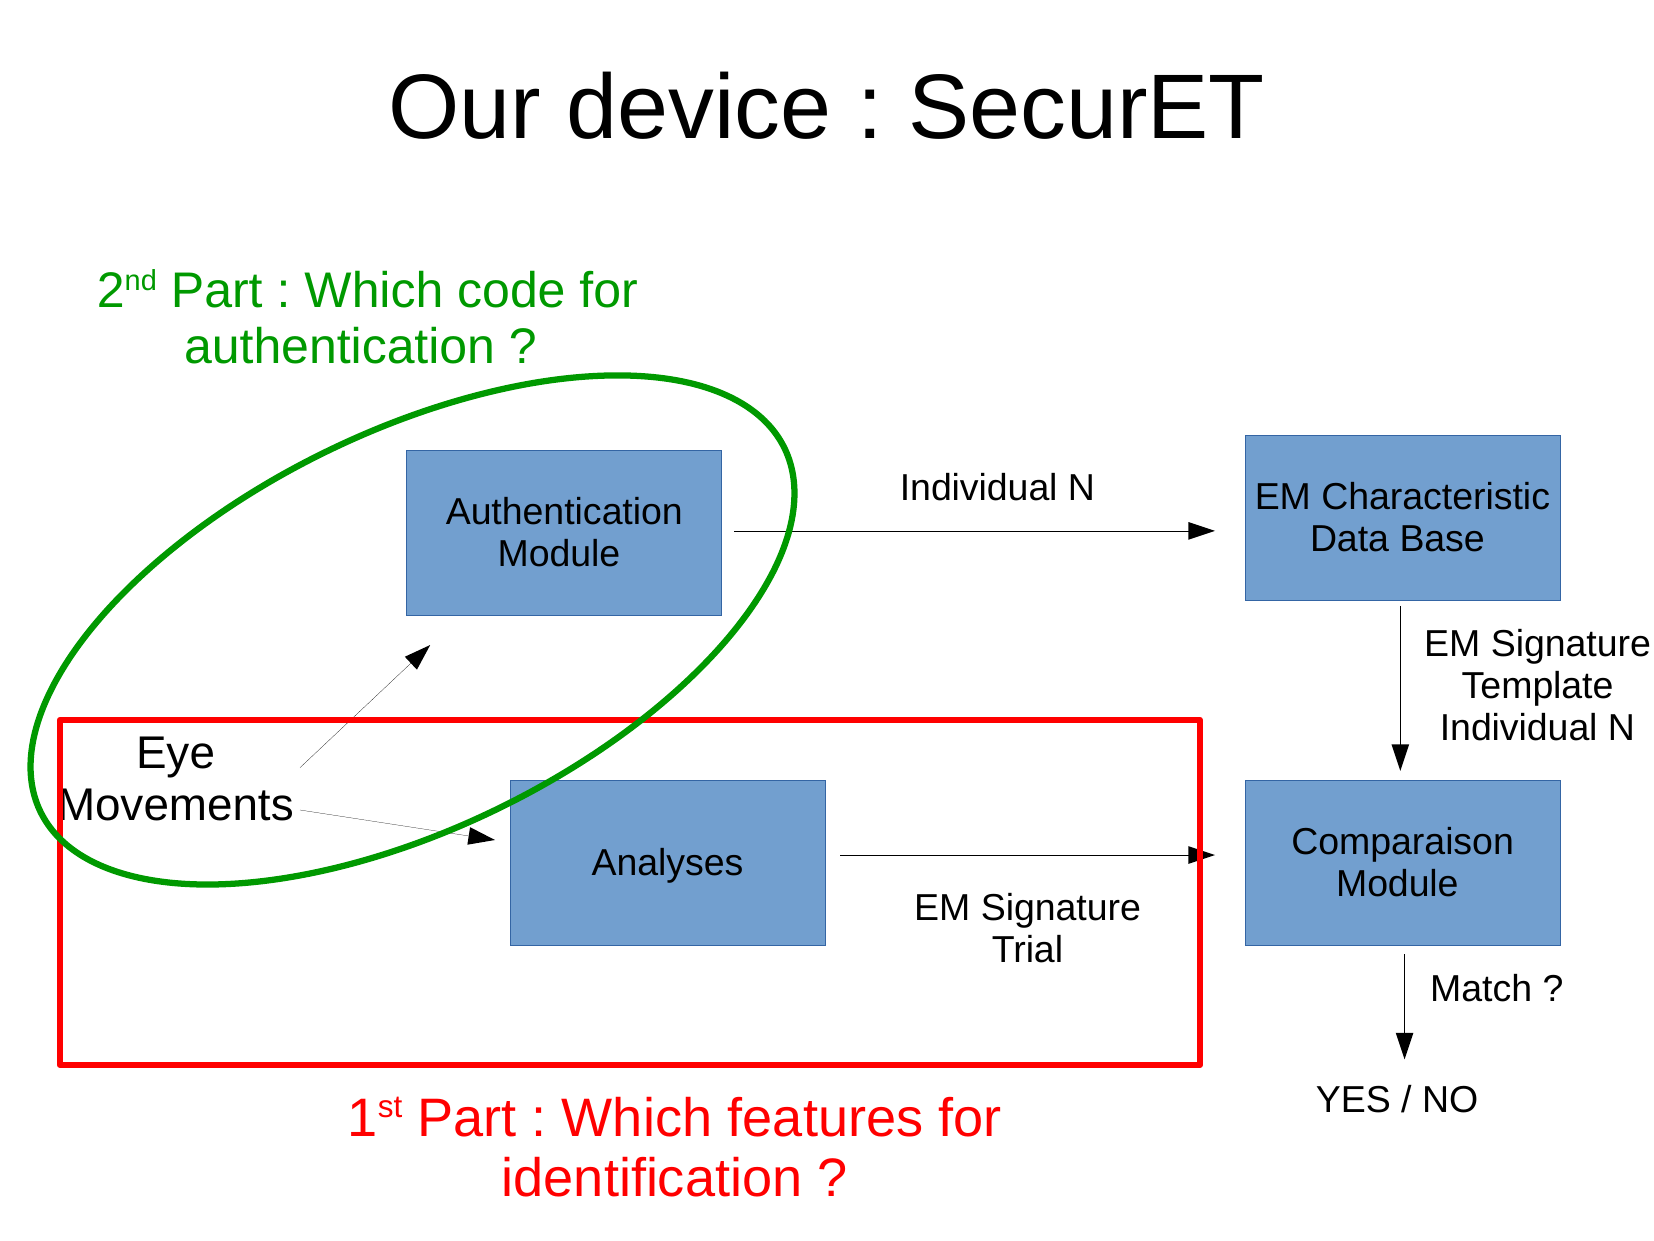

# Our device : SecurET
2nd Part : Which code for authentication ?
EM Characteristic
Data Base
Authentication
Module
Individual N
EM Signature
Template
Individual N
Eye
Movements
Analyses
Comparaison
Module
EM Signature
Trial
Match ?
YES / NO
1st Part : Which features for identification ?